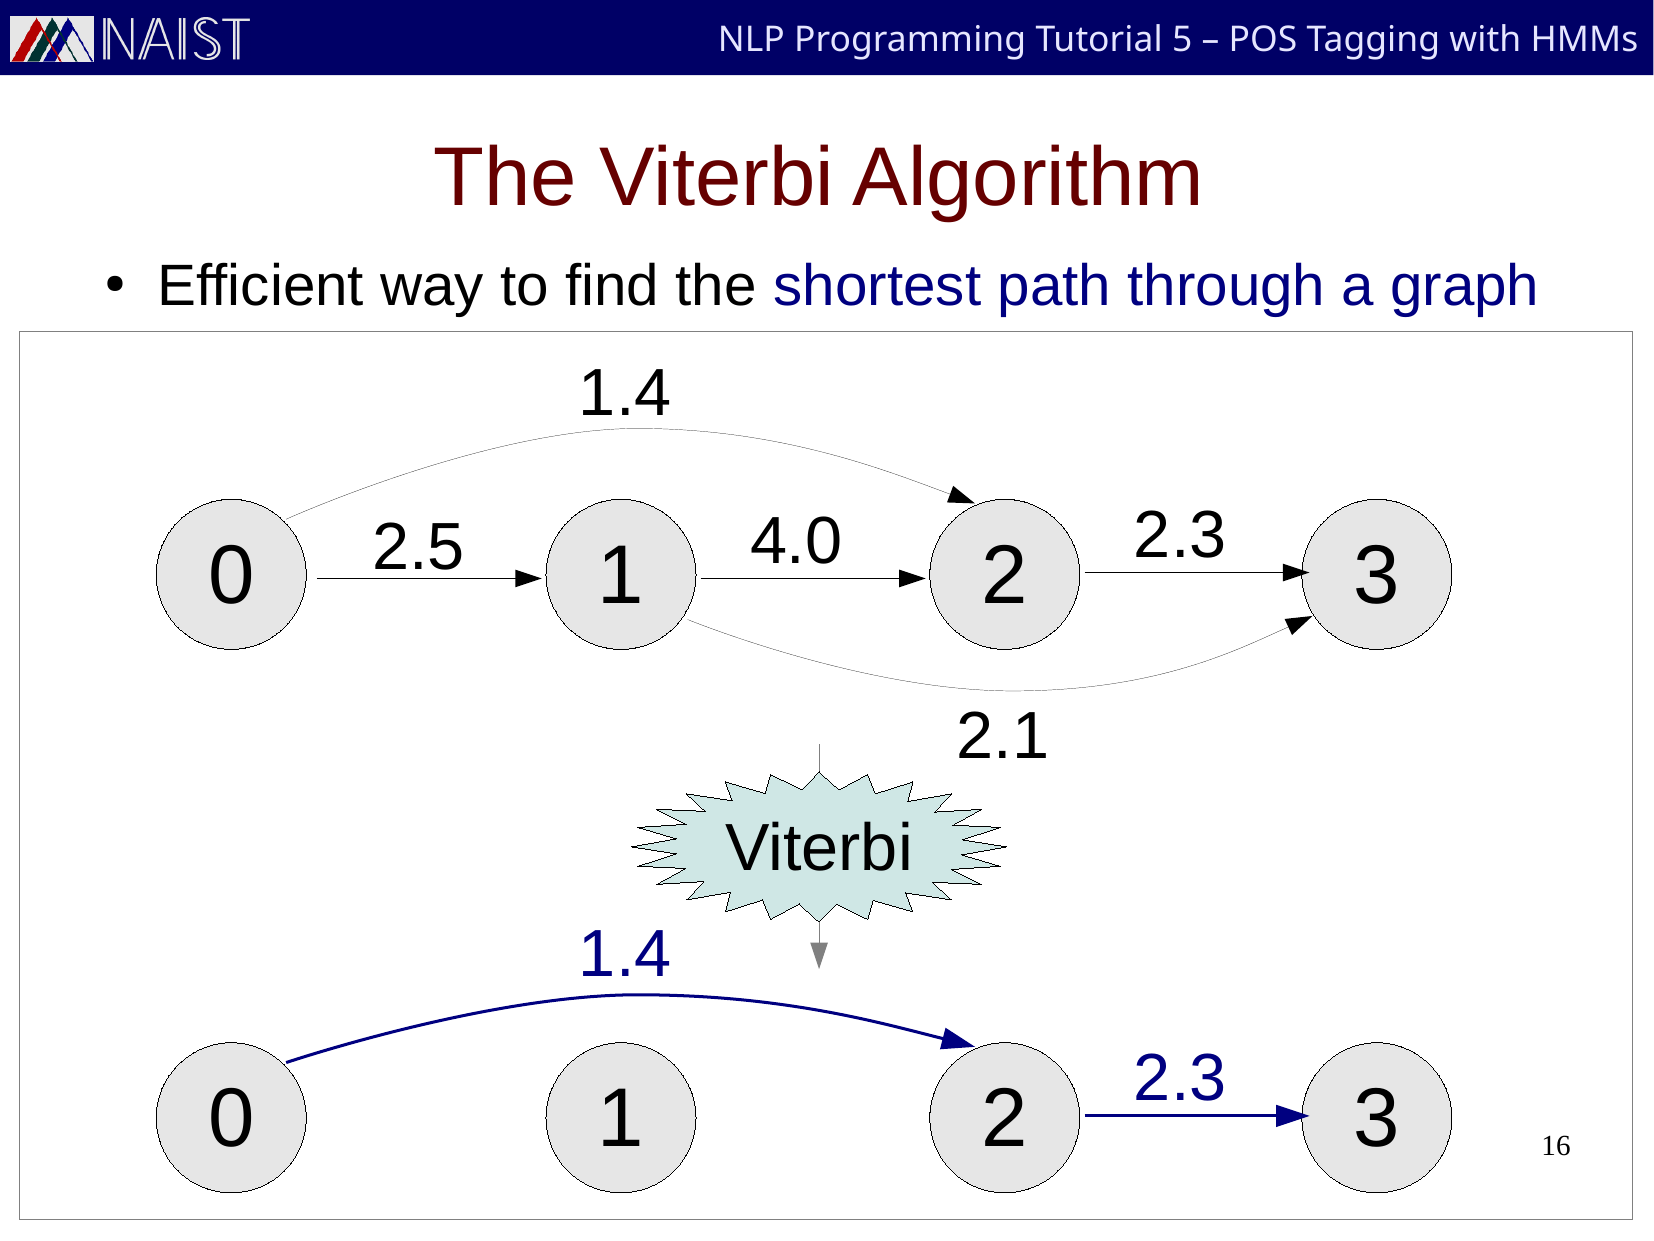

# The Viterbi Algorithm
Efficient way to find the shortest path through a graph
1.4
2.3
4.0
0
1
2
3
2.5
2.1
Viterbi
1.4
2.3
0
1
2
3
16